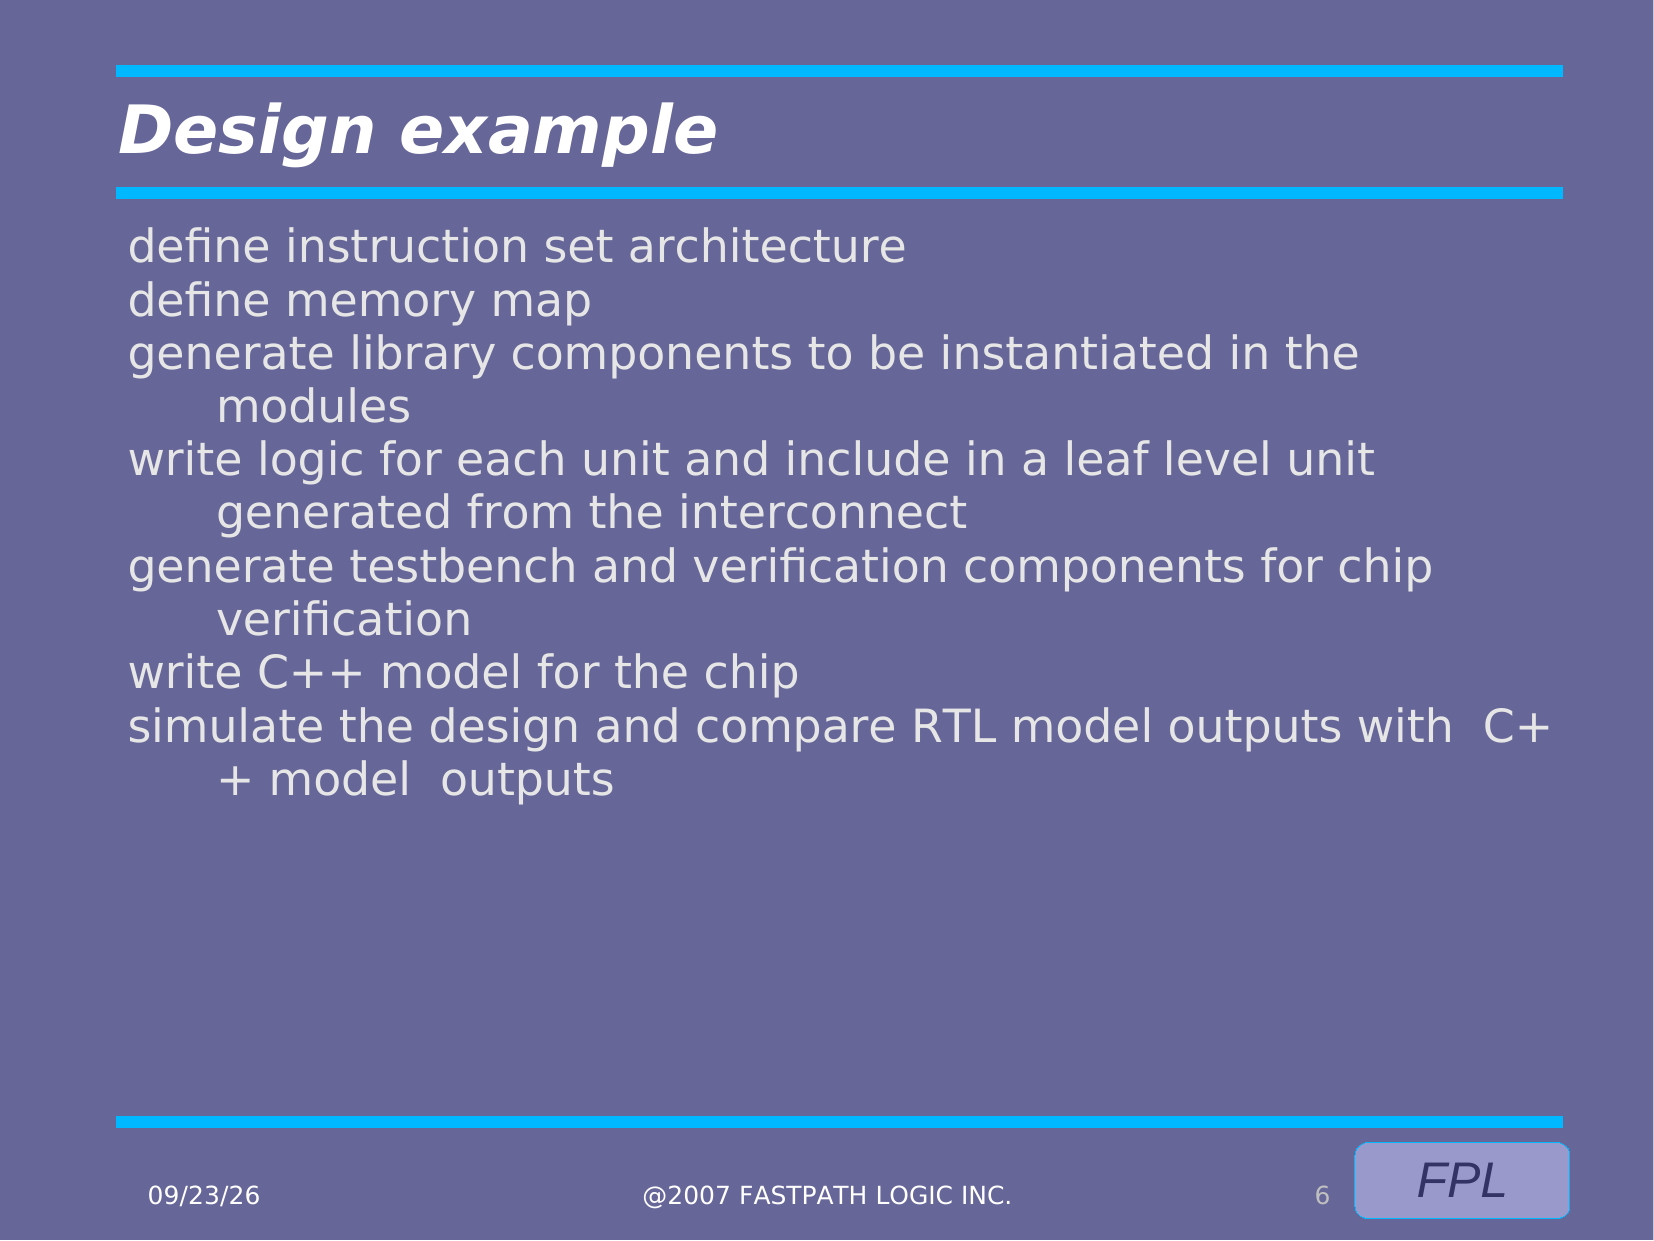

# Design example
define instruction set architecture
define memory map
generate library components to be instantiated in the modules
write logic for each unit and include in a leaf level unit generated from the interconnect
generate testbench and verification components for chip verification
write C++ model for the chip
simulate the design and compare RTL model outputs with C++ model outputs
@2007 FASTPATH LOGIC INC.
6